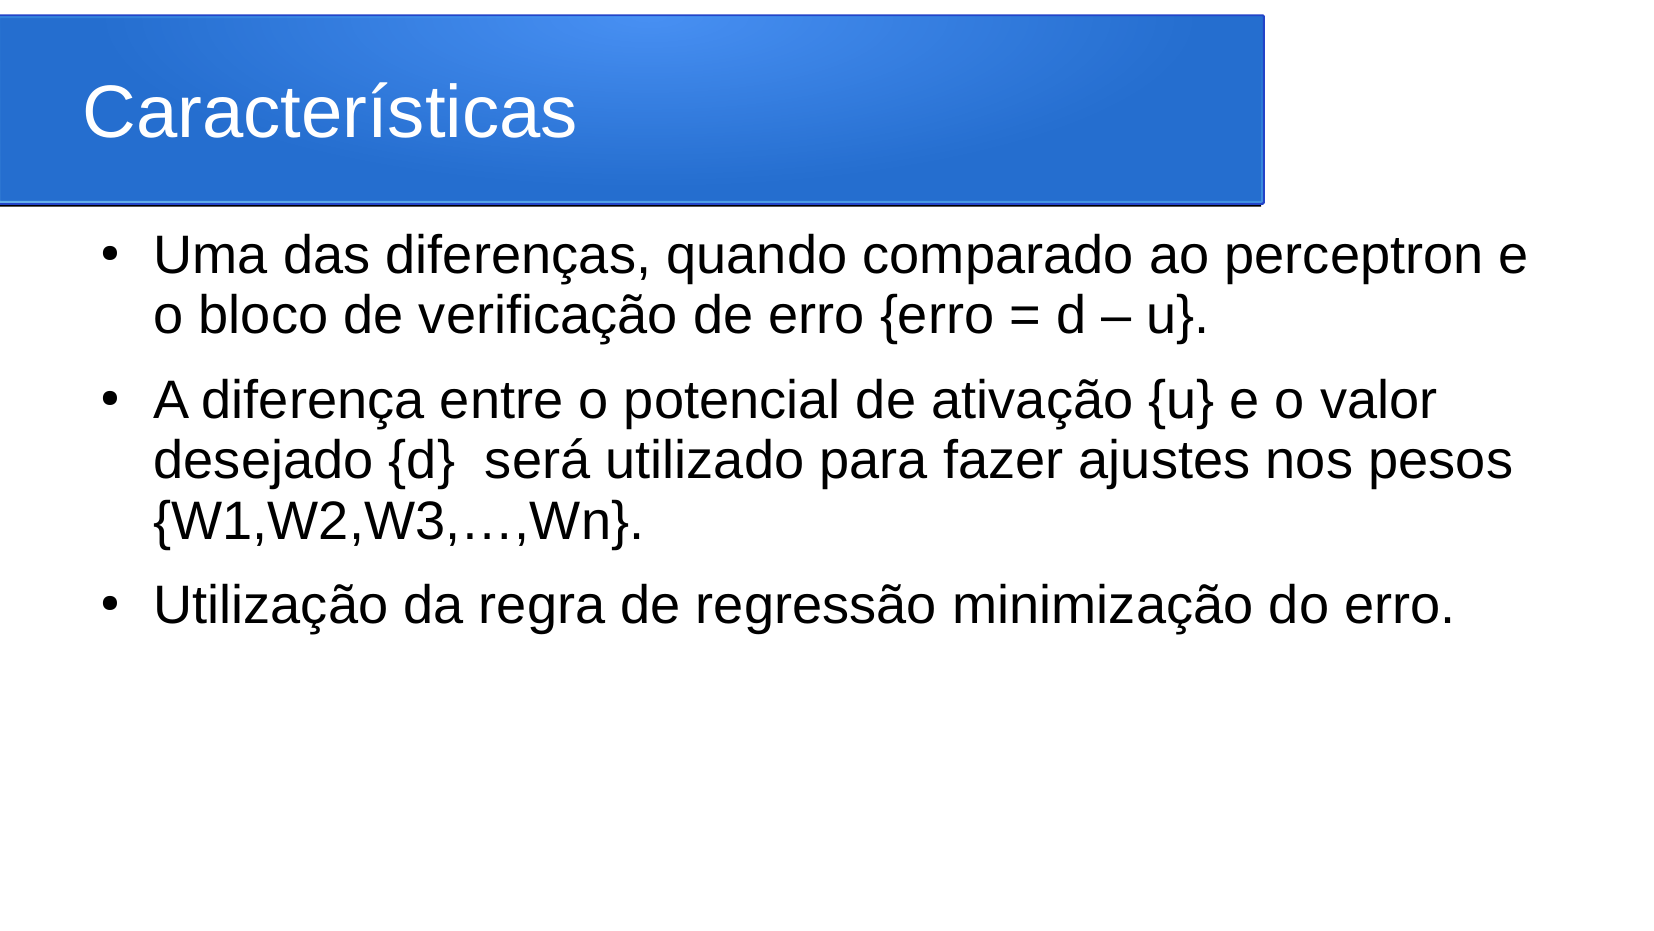

# Características
Uma das diferenças, quando comparado ao perceptron e o bloco de verificação de erro {erro = d – u}.
A diferença entre o potencial de ativação {u} e o valor desejado {d} será utilizado para fazer ajustes nos pesos {W1,W2,W3,…,Wn}.
Utilização da regra de regressão minimização do erro.